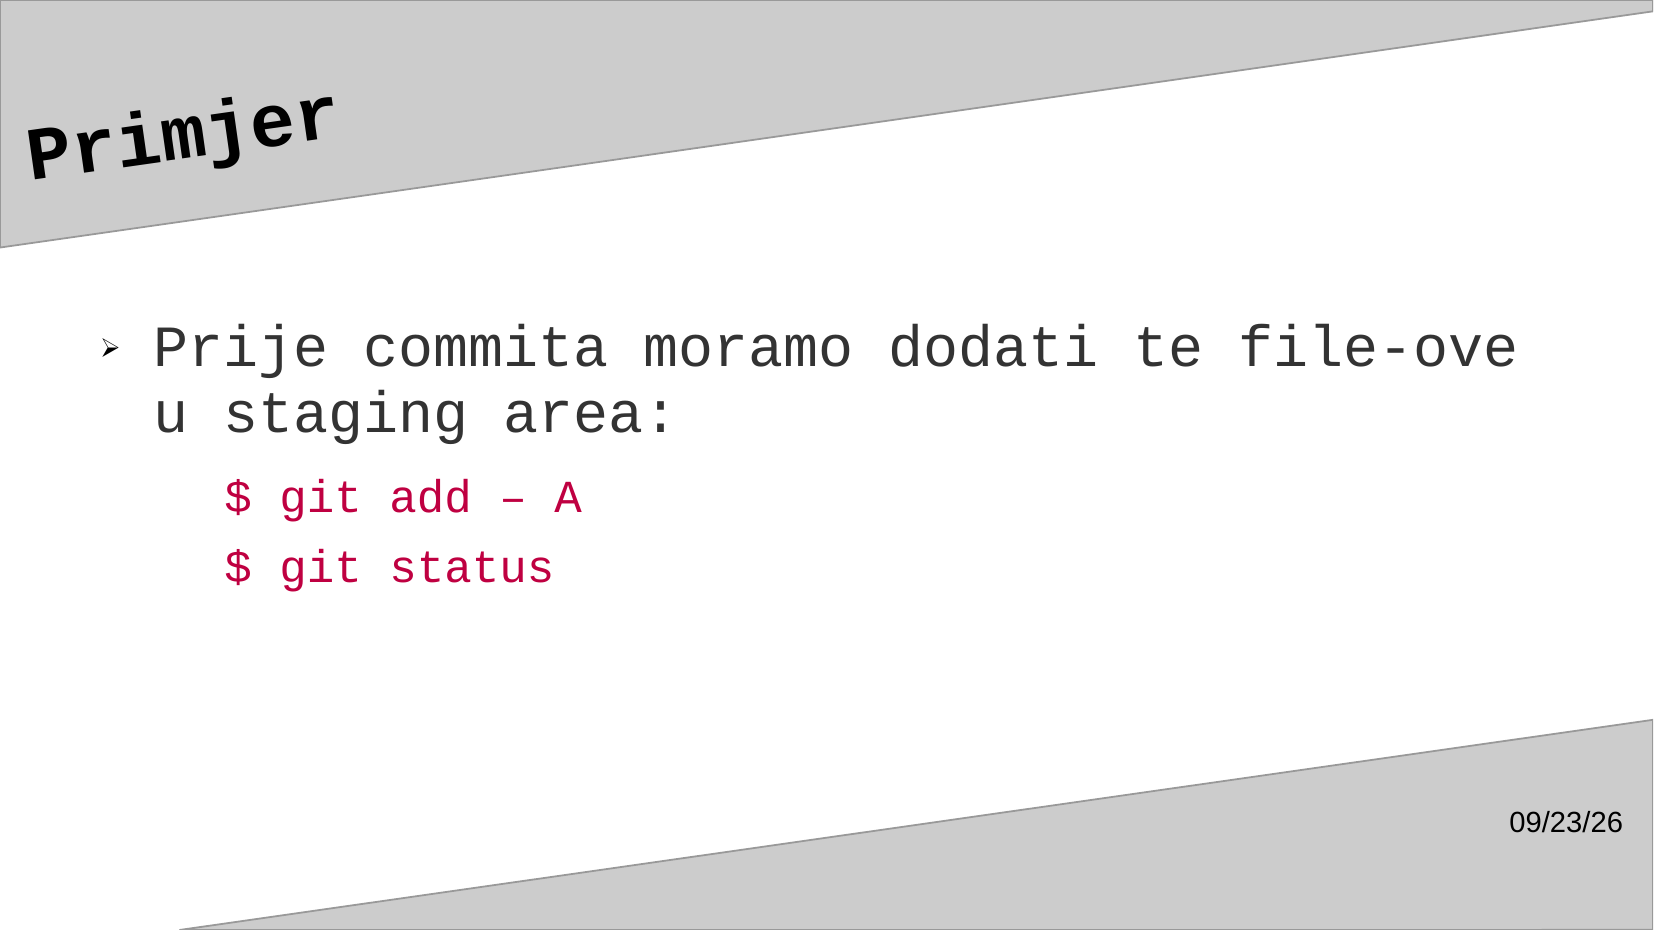

# Primjer
Prije commita moramo dodati te file-ove u staging area:
$ git add – A
$ git status
60